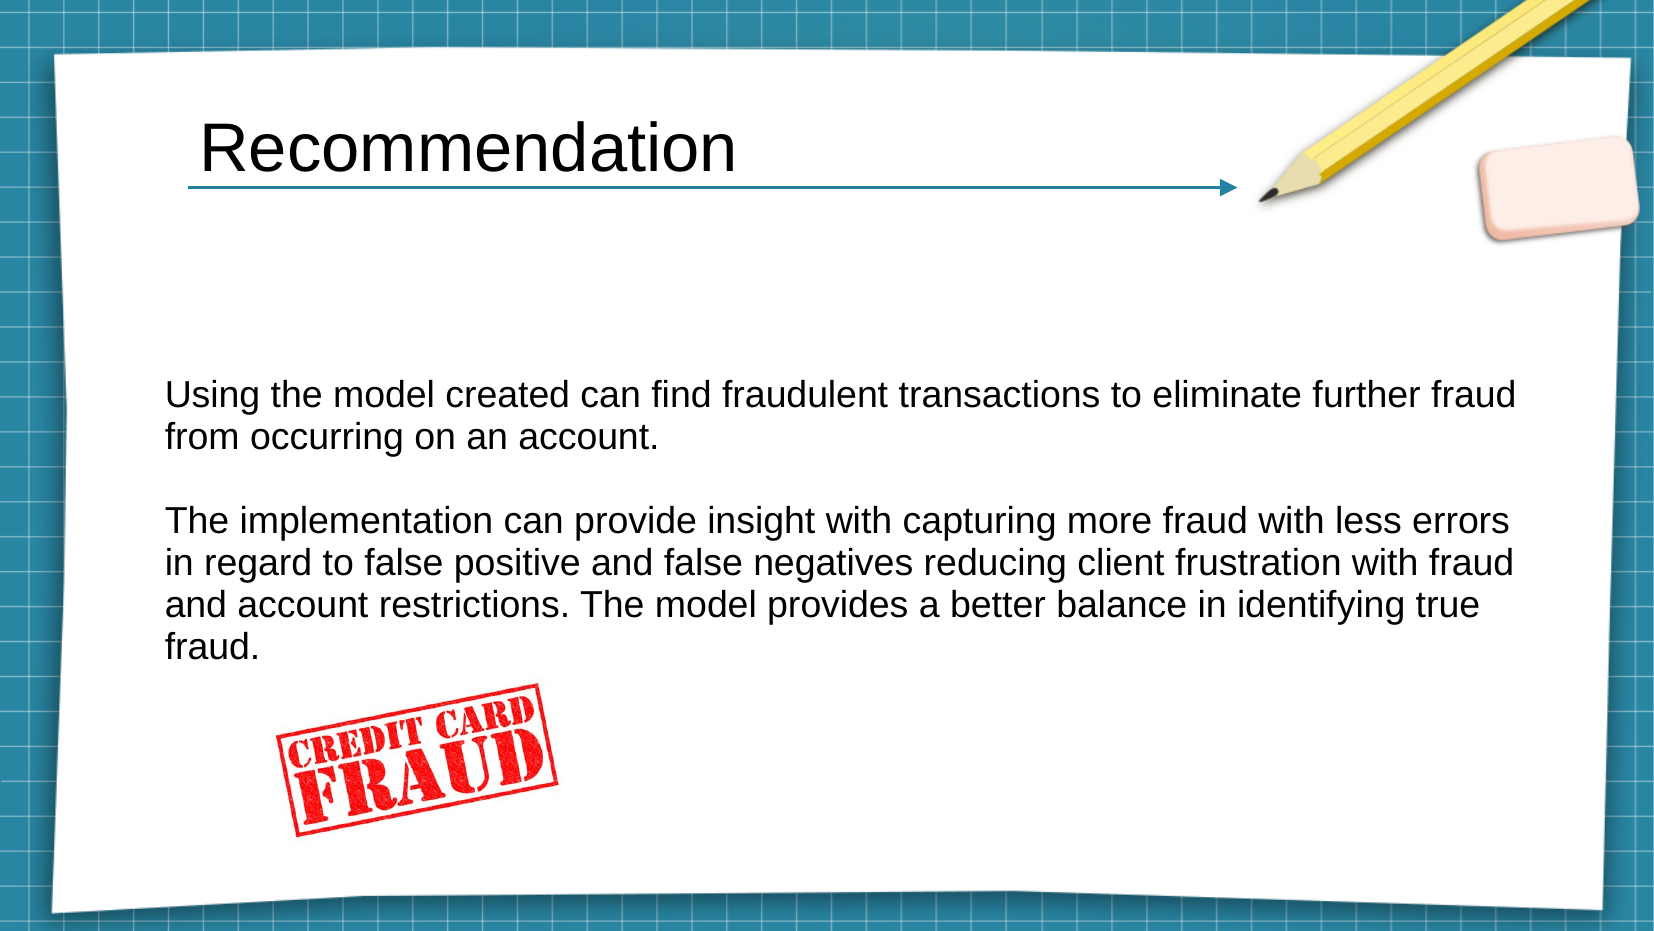

# Recommendation
Using the model created can find fraudulent transactions to eliminate further fraud from occurring on an account.
The implementation can provide insight with capturing more fraud with less errors in regard to false positive and false negatives reducing client frustration with fraud and account restrictions. The model provides a better balance in identifying true fraud.